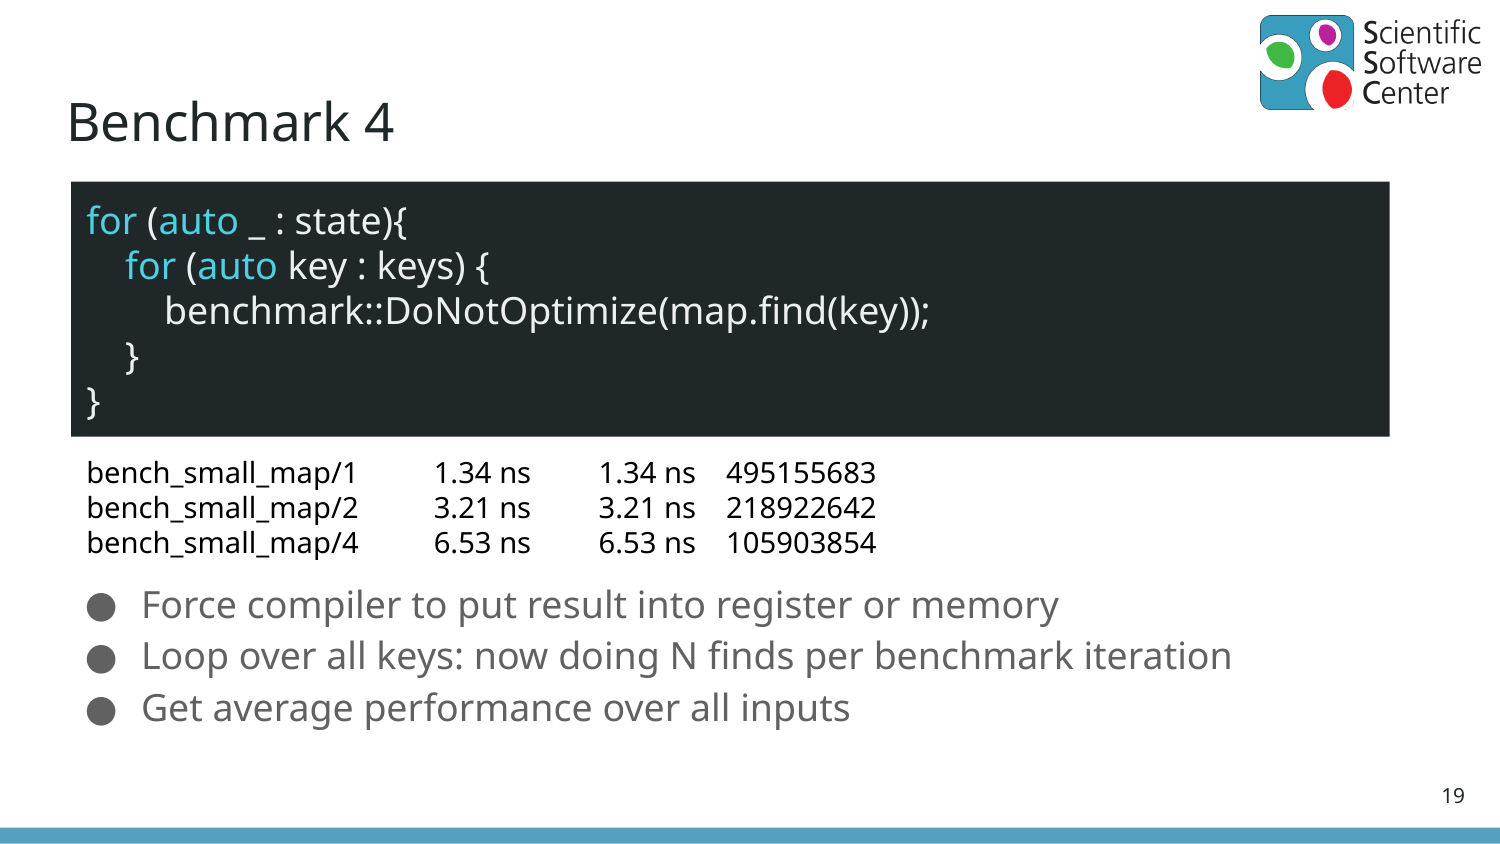

# Benchmark 4
for (auto _ : state){
 for (auto key : keys) {
 benchmark::DoNotOptimize(map.find(key));
 }
}
bench_small_map/1 1.34 ns 1.34 ns 495155683
bench_small_map/2 3.21 ns 3.21 ns 218922642
bench_small_map/4 6.53 ns 6.53 ns 105903854
Force compiler to put result into register or memory
Loop over all keys: now doing N finds per benchmark iteration
Get average performance over all inputs